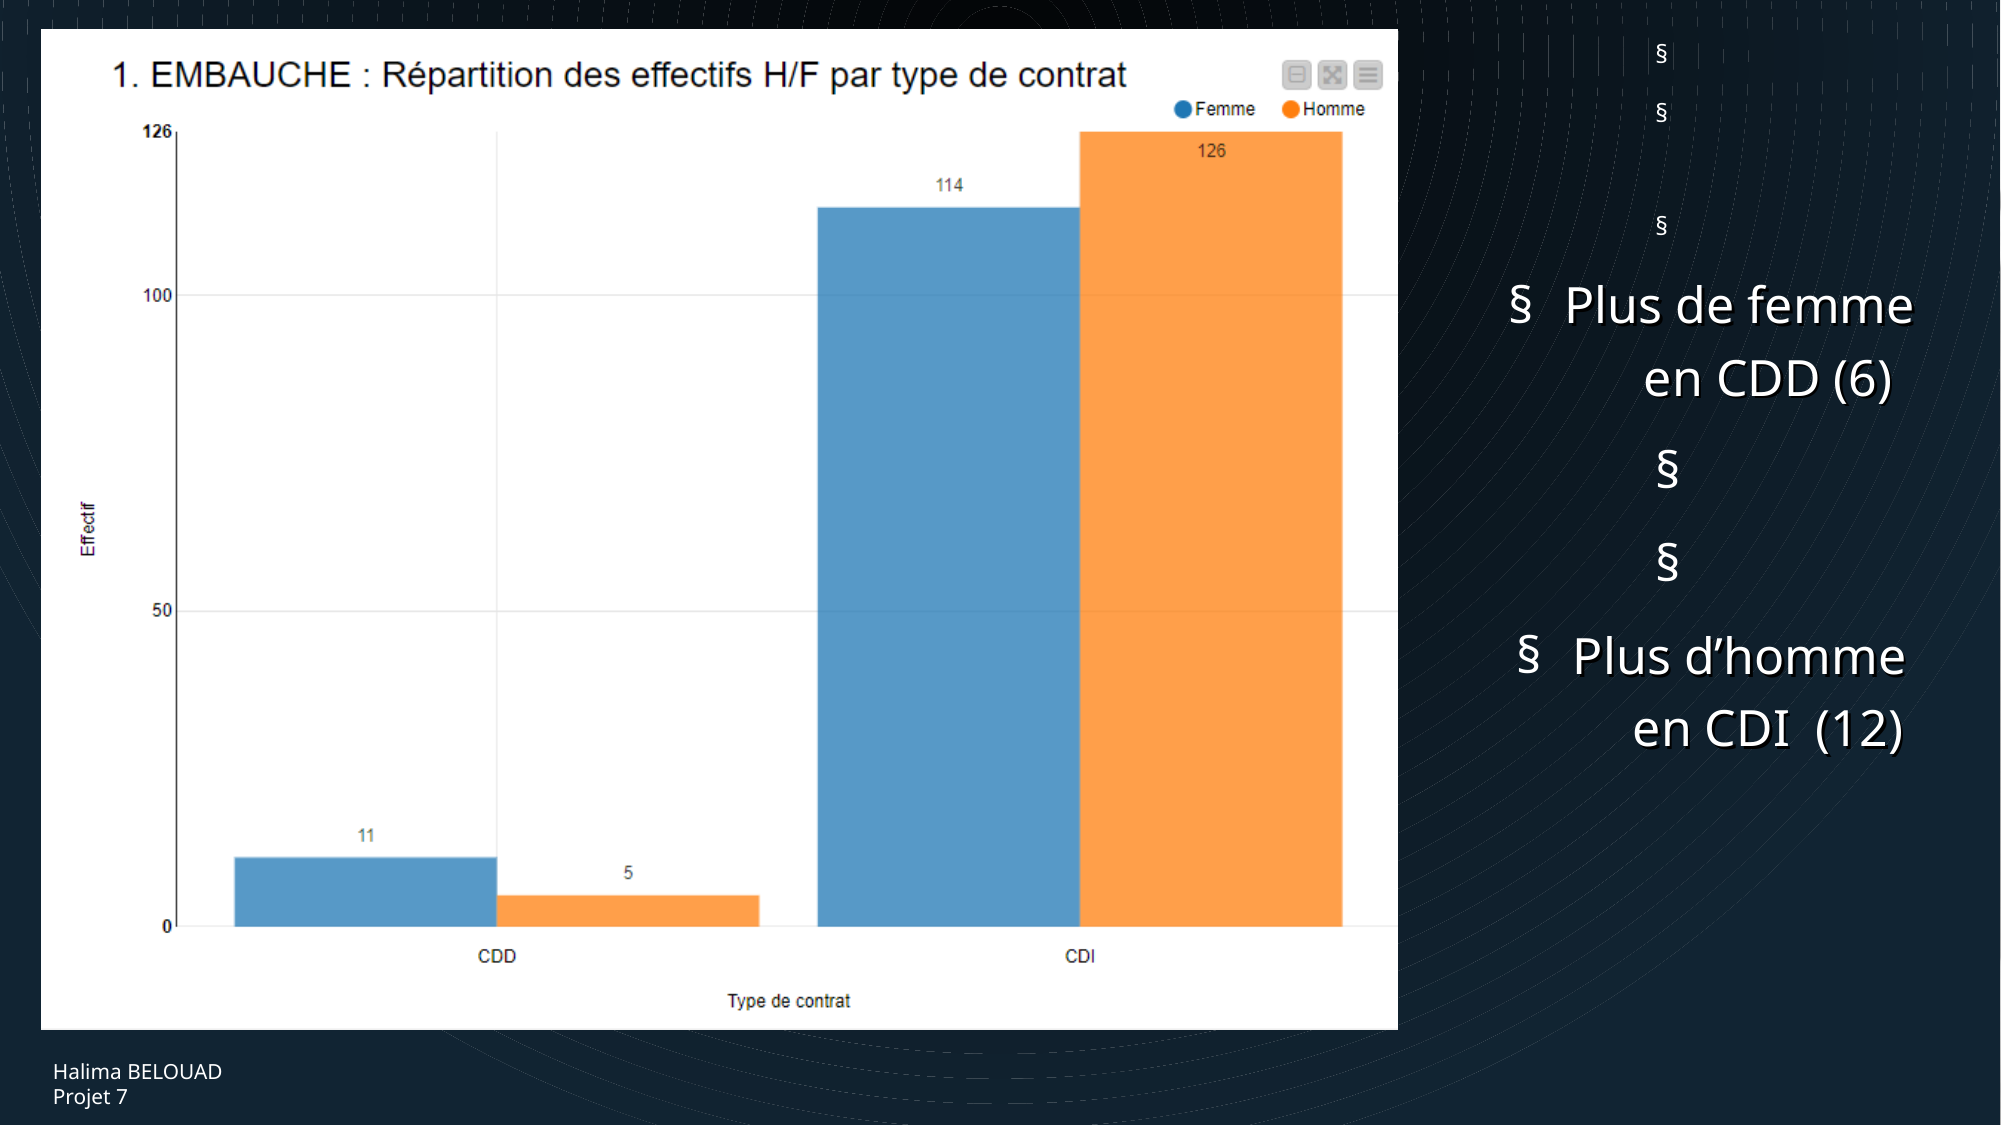

Plus de femme en CDD (6)
Plus d’homme en CDI (12)
#
Halima BELOUAD
Projet 7